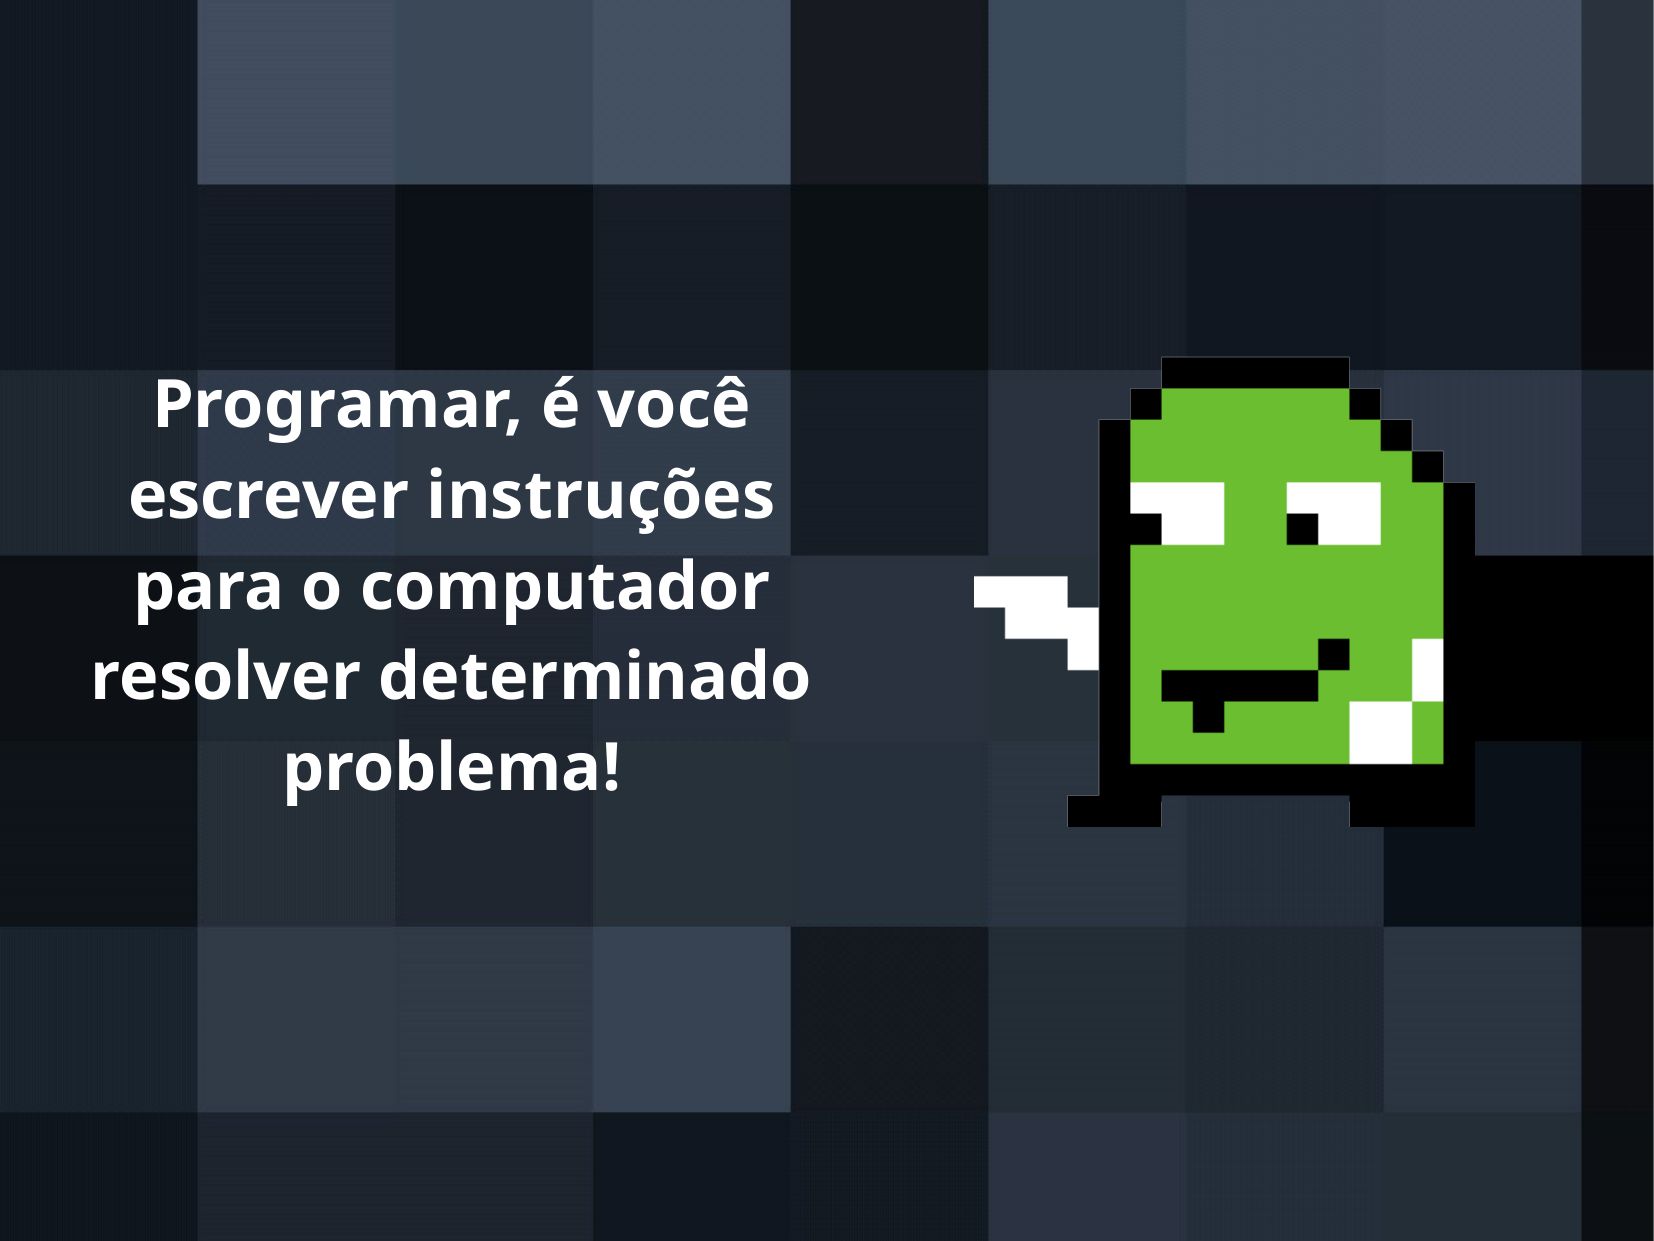

# Programar, é você escrever instruções para o computador resolver determinado problema!